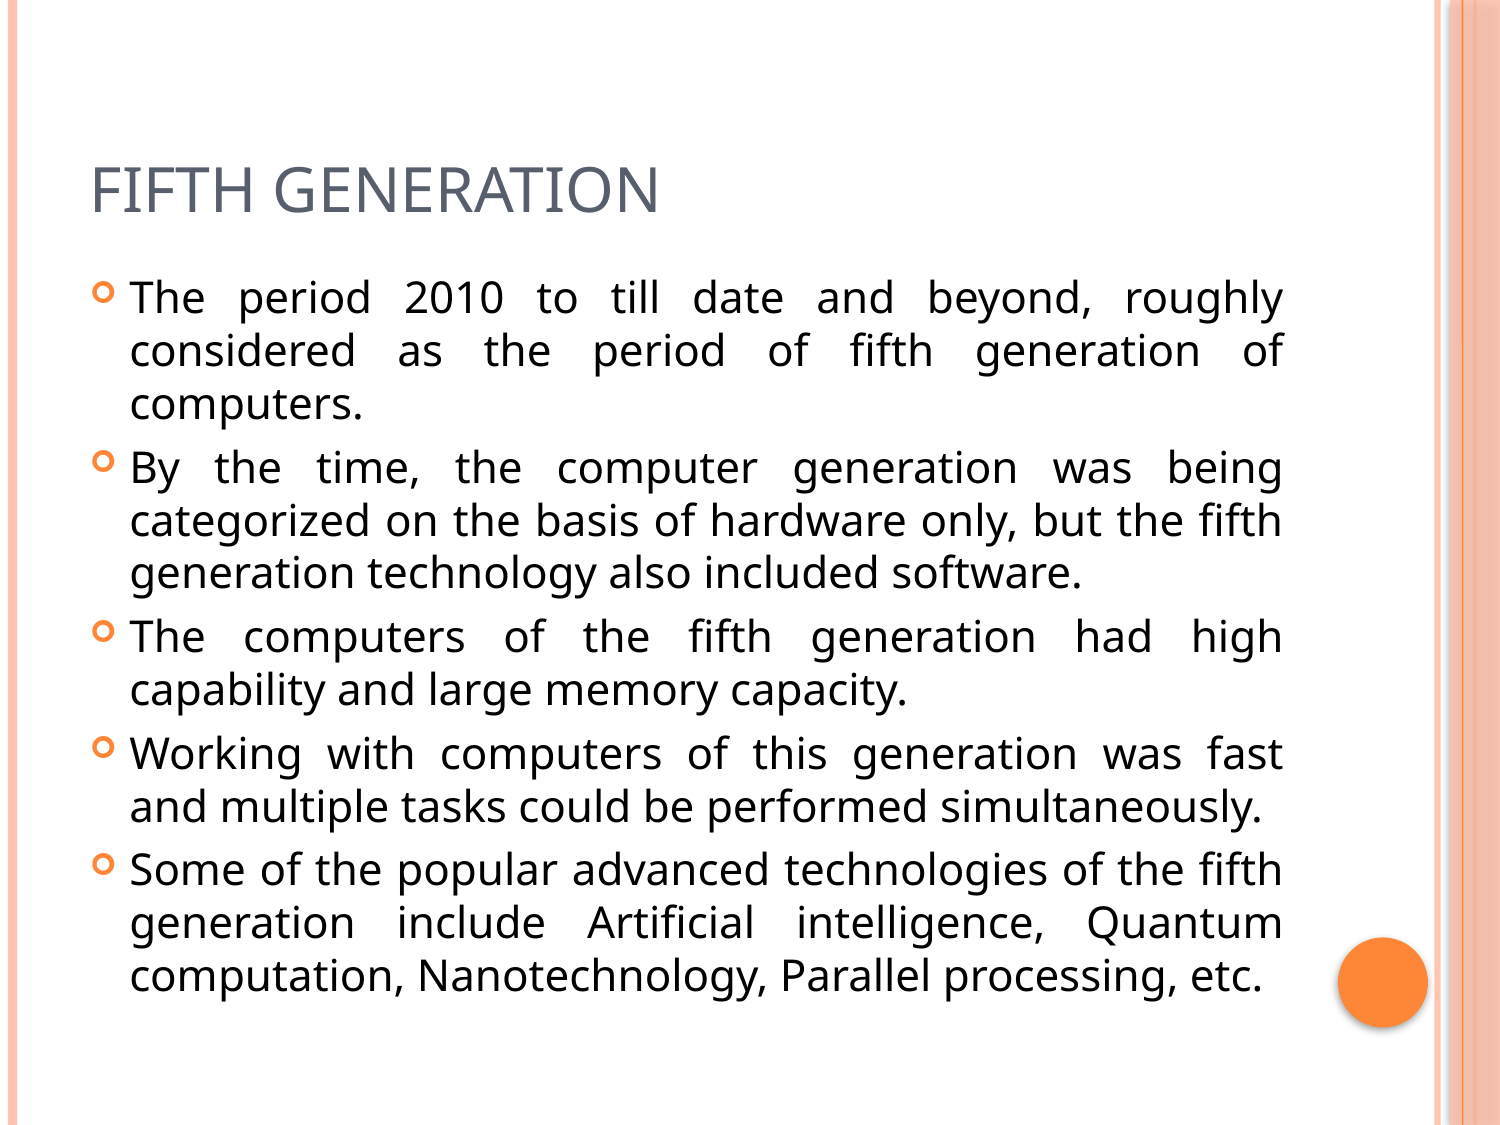

# Fifth Generation
The period 2010 to till date and beyond, roughly considered as the period of fifth generation of computers.
By the time, the computer generation was being categorized on the basis of hardware only, but the fifth generation technology also included software.
The computers of the fifth generation had high capability and large memory capacity.
Working with computers of this generation was fast and multiple tasks could be performed simultaneously.
Some of the popular advanced technologies of the fifth generation include Artificial intelligence, Quantum computation, Nanotechnology, Parallel processing, etc.